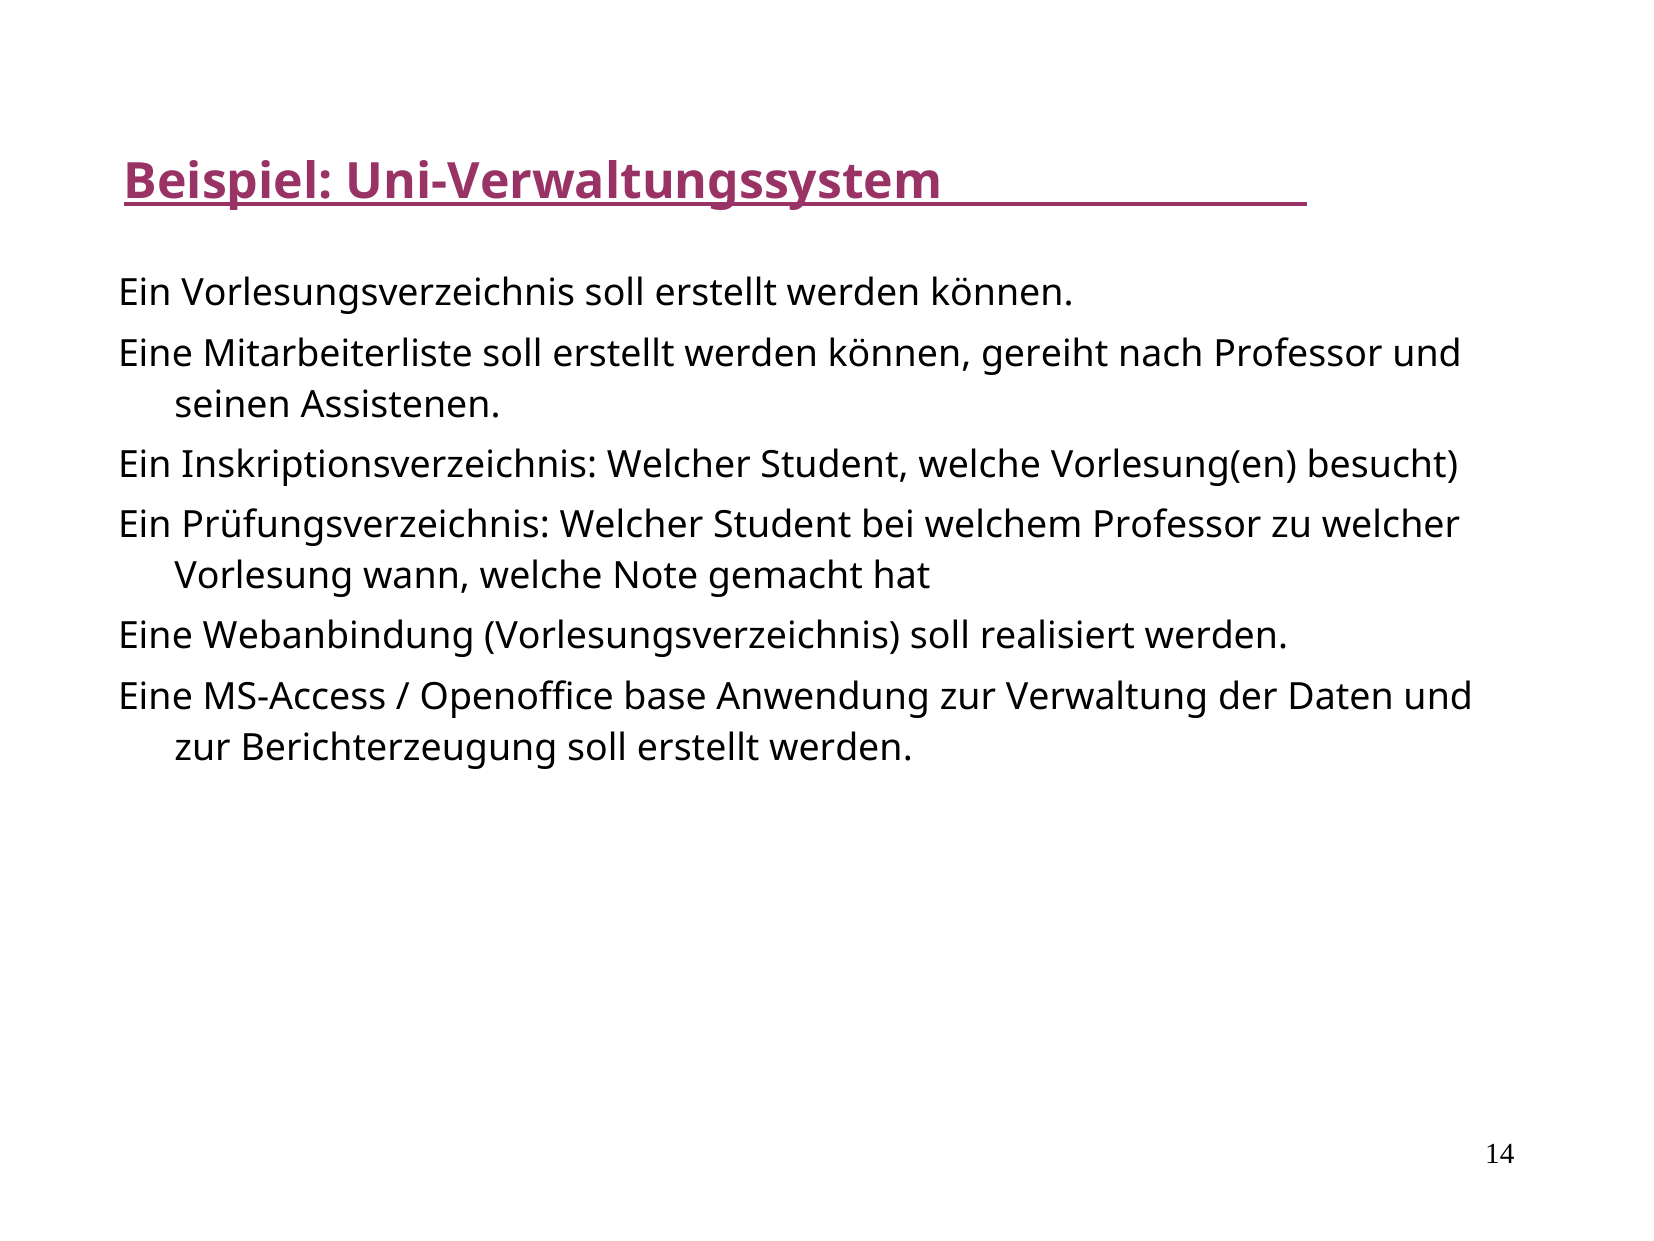

# Beispiel: Uni-Verwaltungssystem
Ein Vorlesungsverzeichnis soll erstellt werden können.
Eine Mitarbeiterliste soll erstellt werden können, gereiht nach Professor und seinen Assistenen.
Ein Inskriptionsverzeichnis: Welcher Student, welche Vorlesung(en) besucht)
Ein Prüfungsverzeichnis: Welcher Student bei welchem Professor zu welcher Vorlesung wann, welche Note gemacht hat
Eine Webanbindung (Vorlesungsverzeichnis) soll realisiert werden.
Eine MS-Access / Openoffice base Anwendung zur Verwaltung der Daten und zur Berichterzeugung soll erstellt werden.
14